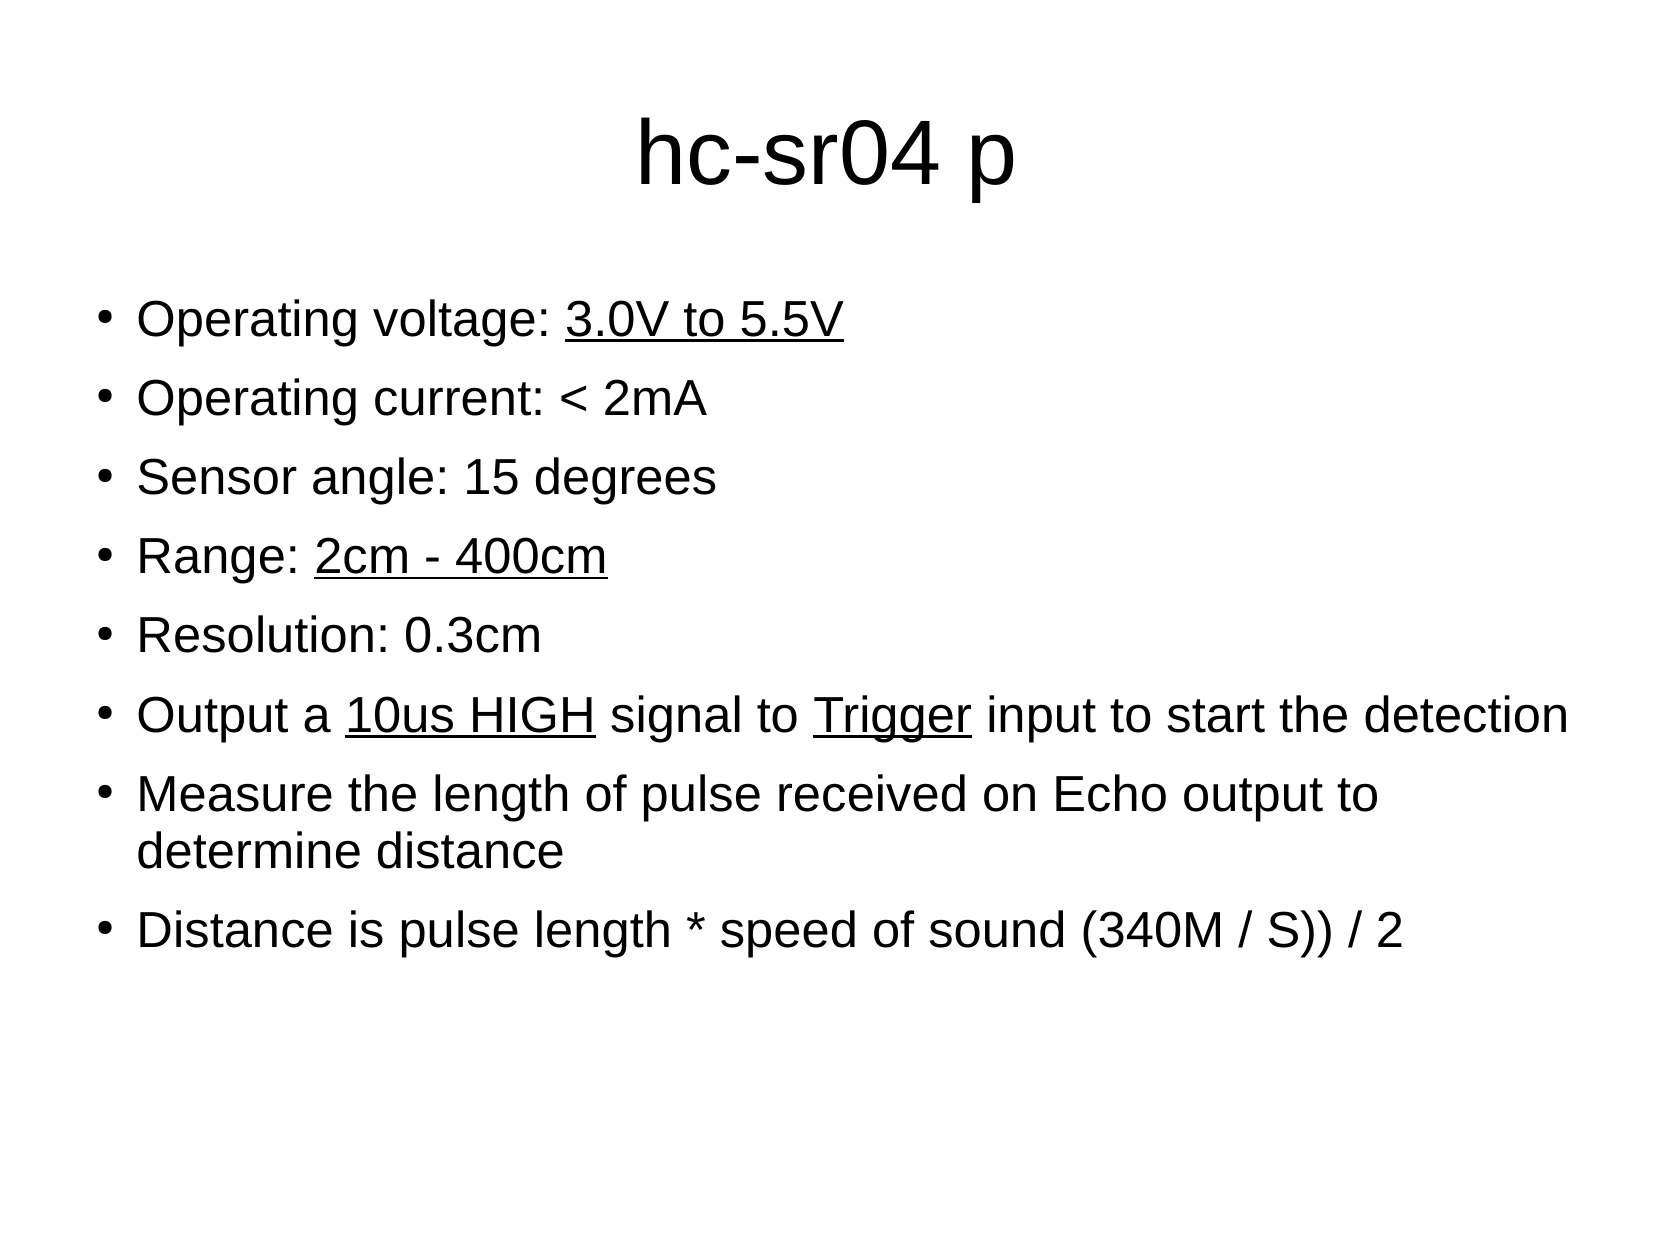

# hc-sr04 p
Operating voltage: 3.0V to 5.5V
Operating current: < 2mA
Sensor angle: 15 degrees
Range: 2cm - 400cm
Resolution: 0.3cm
Output a 10us HIGH signal to Trigger input to start the detection
Measure the length of pulse received on Echo output to determine distance
Distance is pulse length * speed of sound (340M / S)) / 2